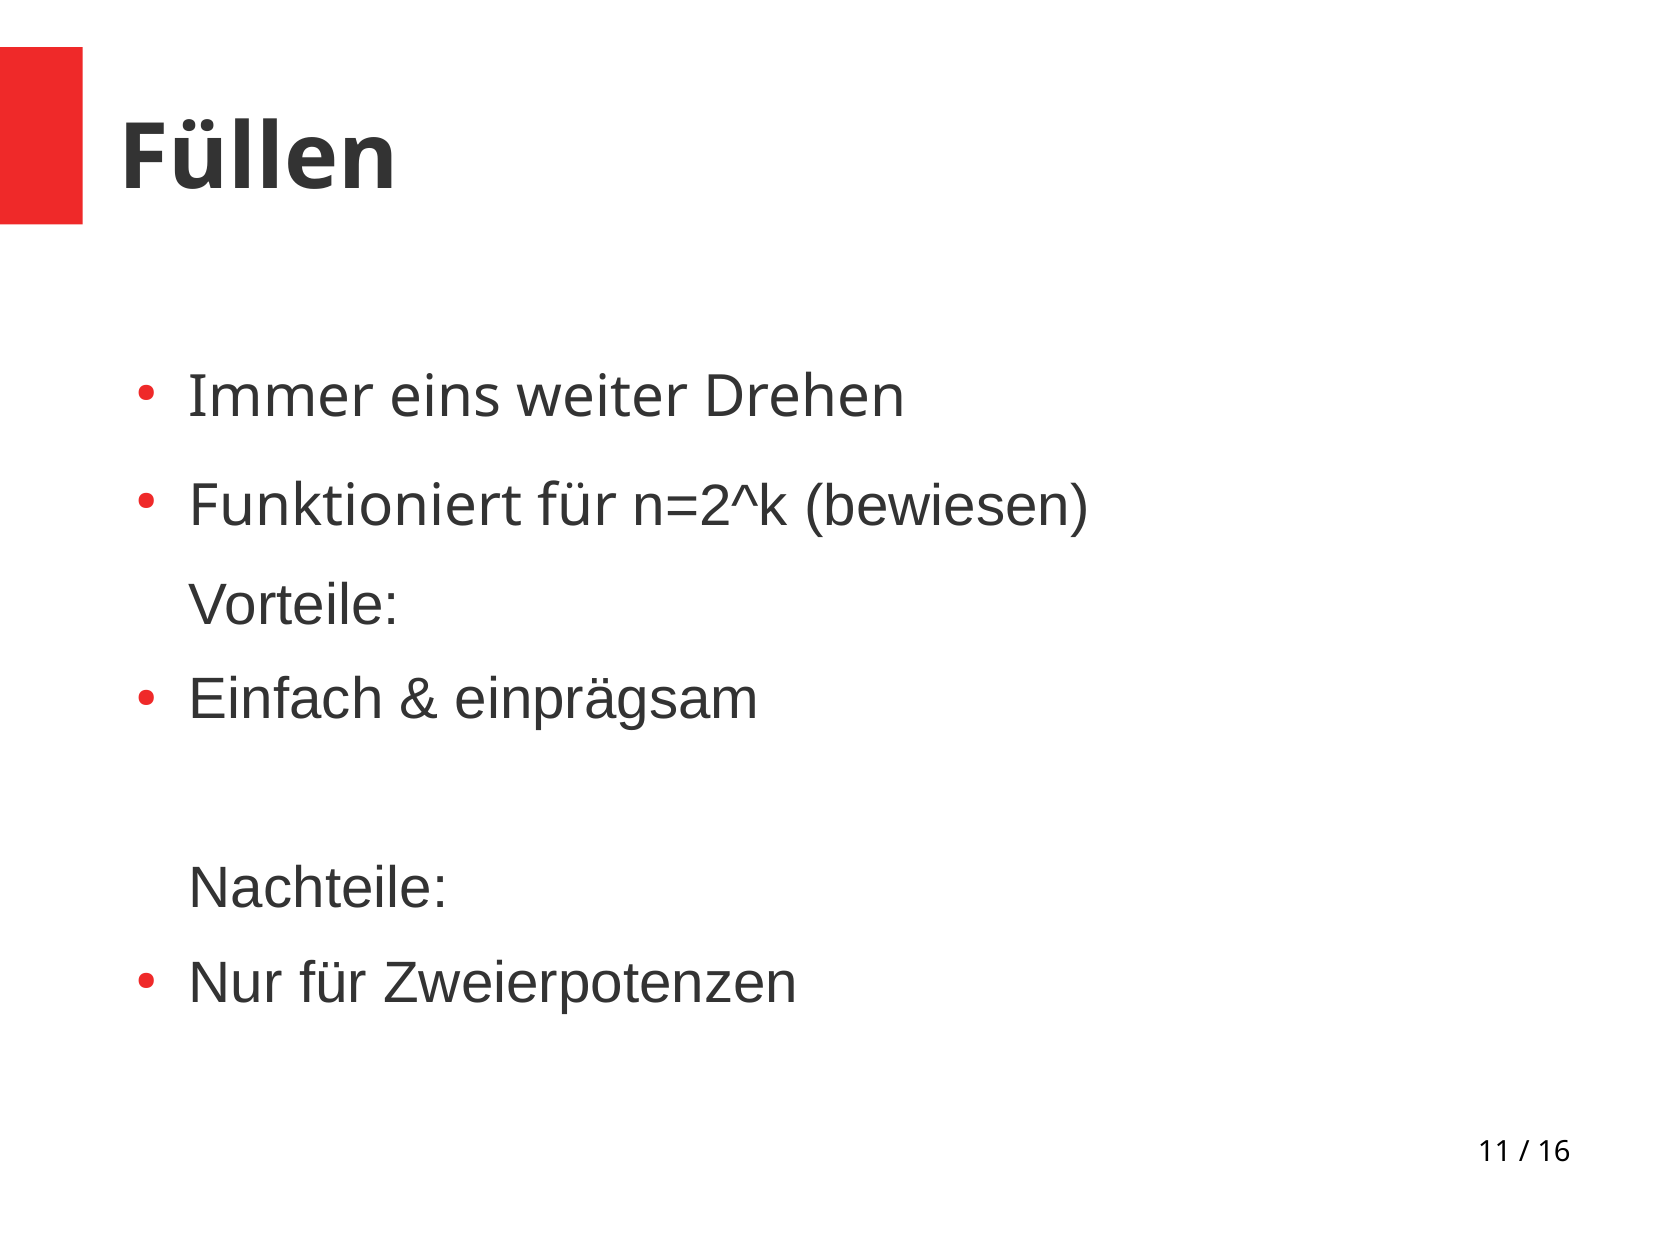

# Füllen
Immer eins weiter Drehen
Funktioniert für n=2^k (bewiesen)
Vorteile:
Einfach & einprägsam
Nachteile:
Nur für Zweierpotenzen
11